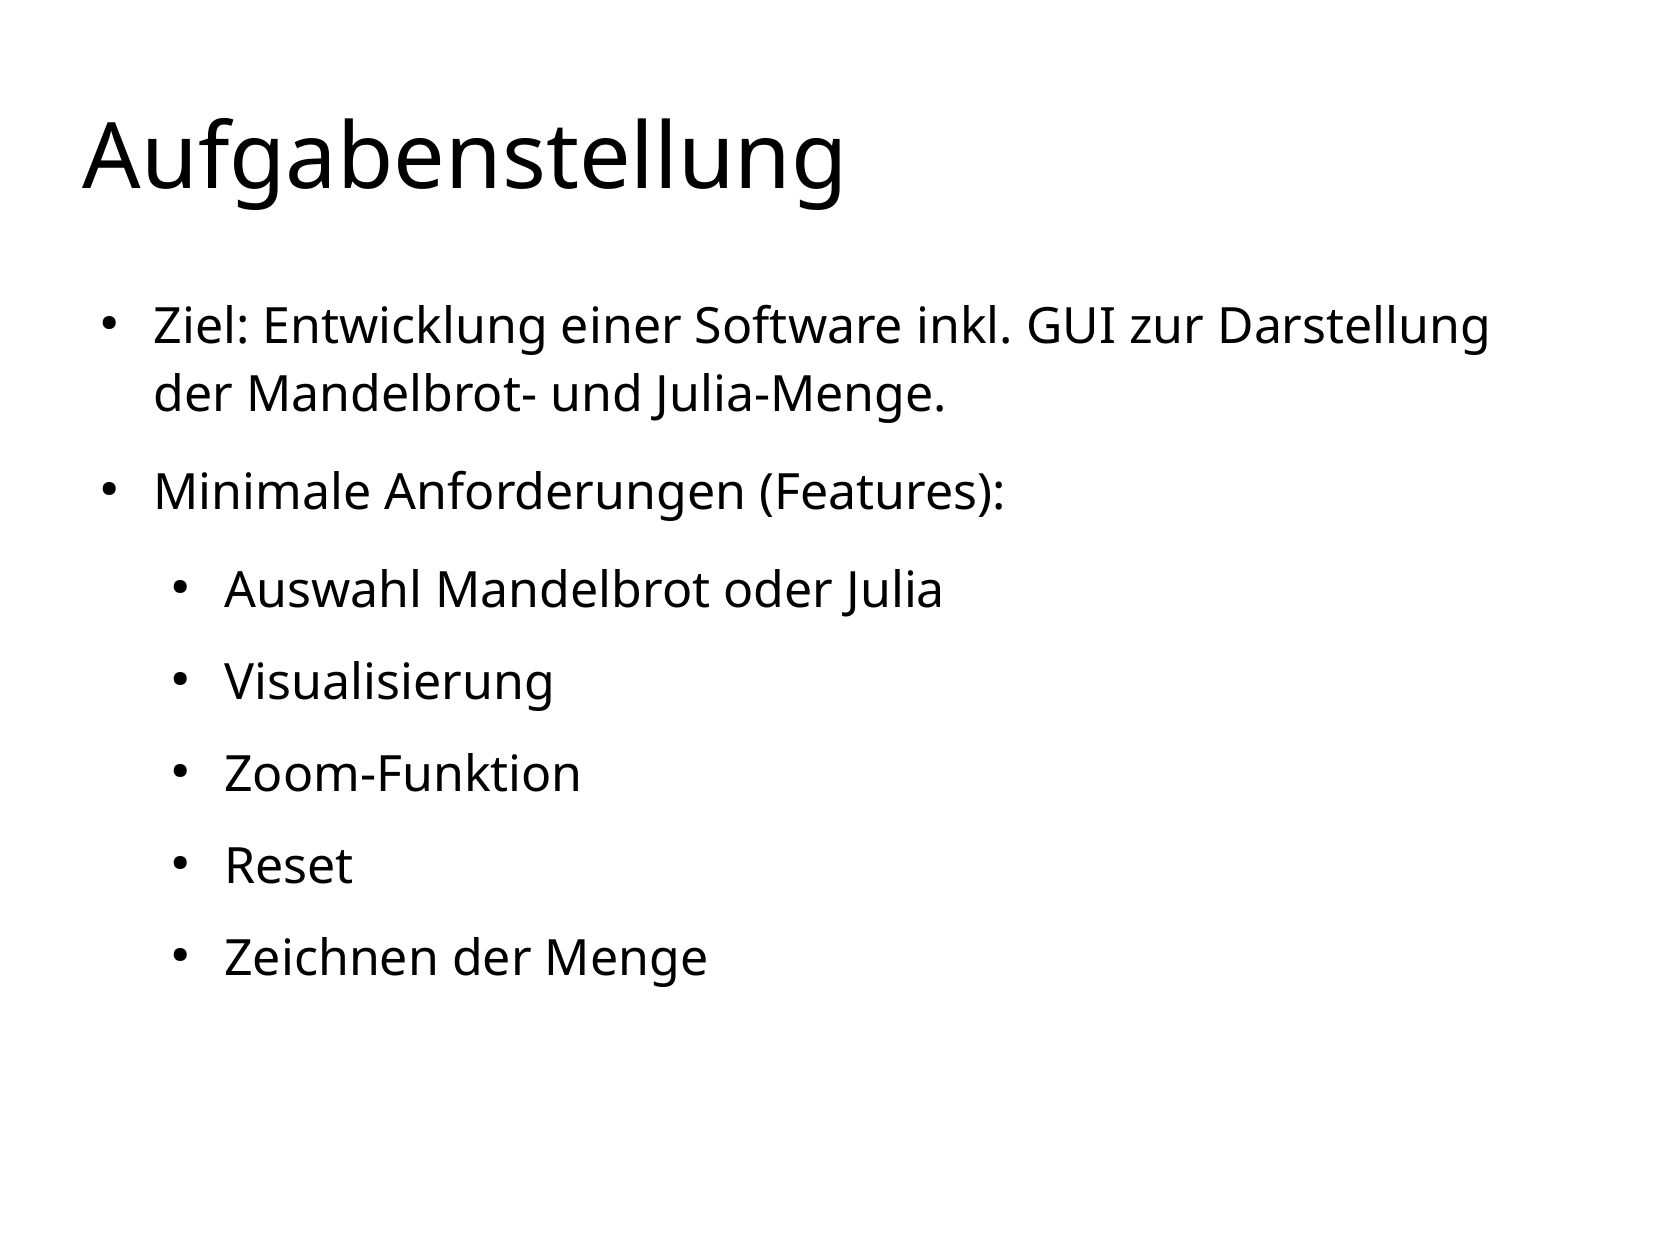

# Aufgabenstellung
Ziel: Entwicklung einer Software inkl. GUI zur Darstellung der Mandelbrot- und Julia-Menge.
Minimale Anforderungen (Features):
Auswahl Mandelbrot oder Julia
Visualisierung
Zoom-Funktion
Reset
Zeichnen der Menge